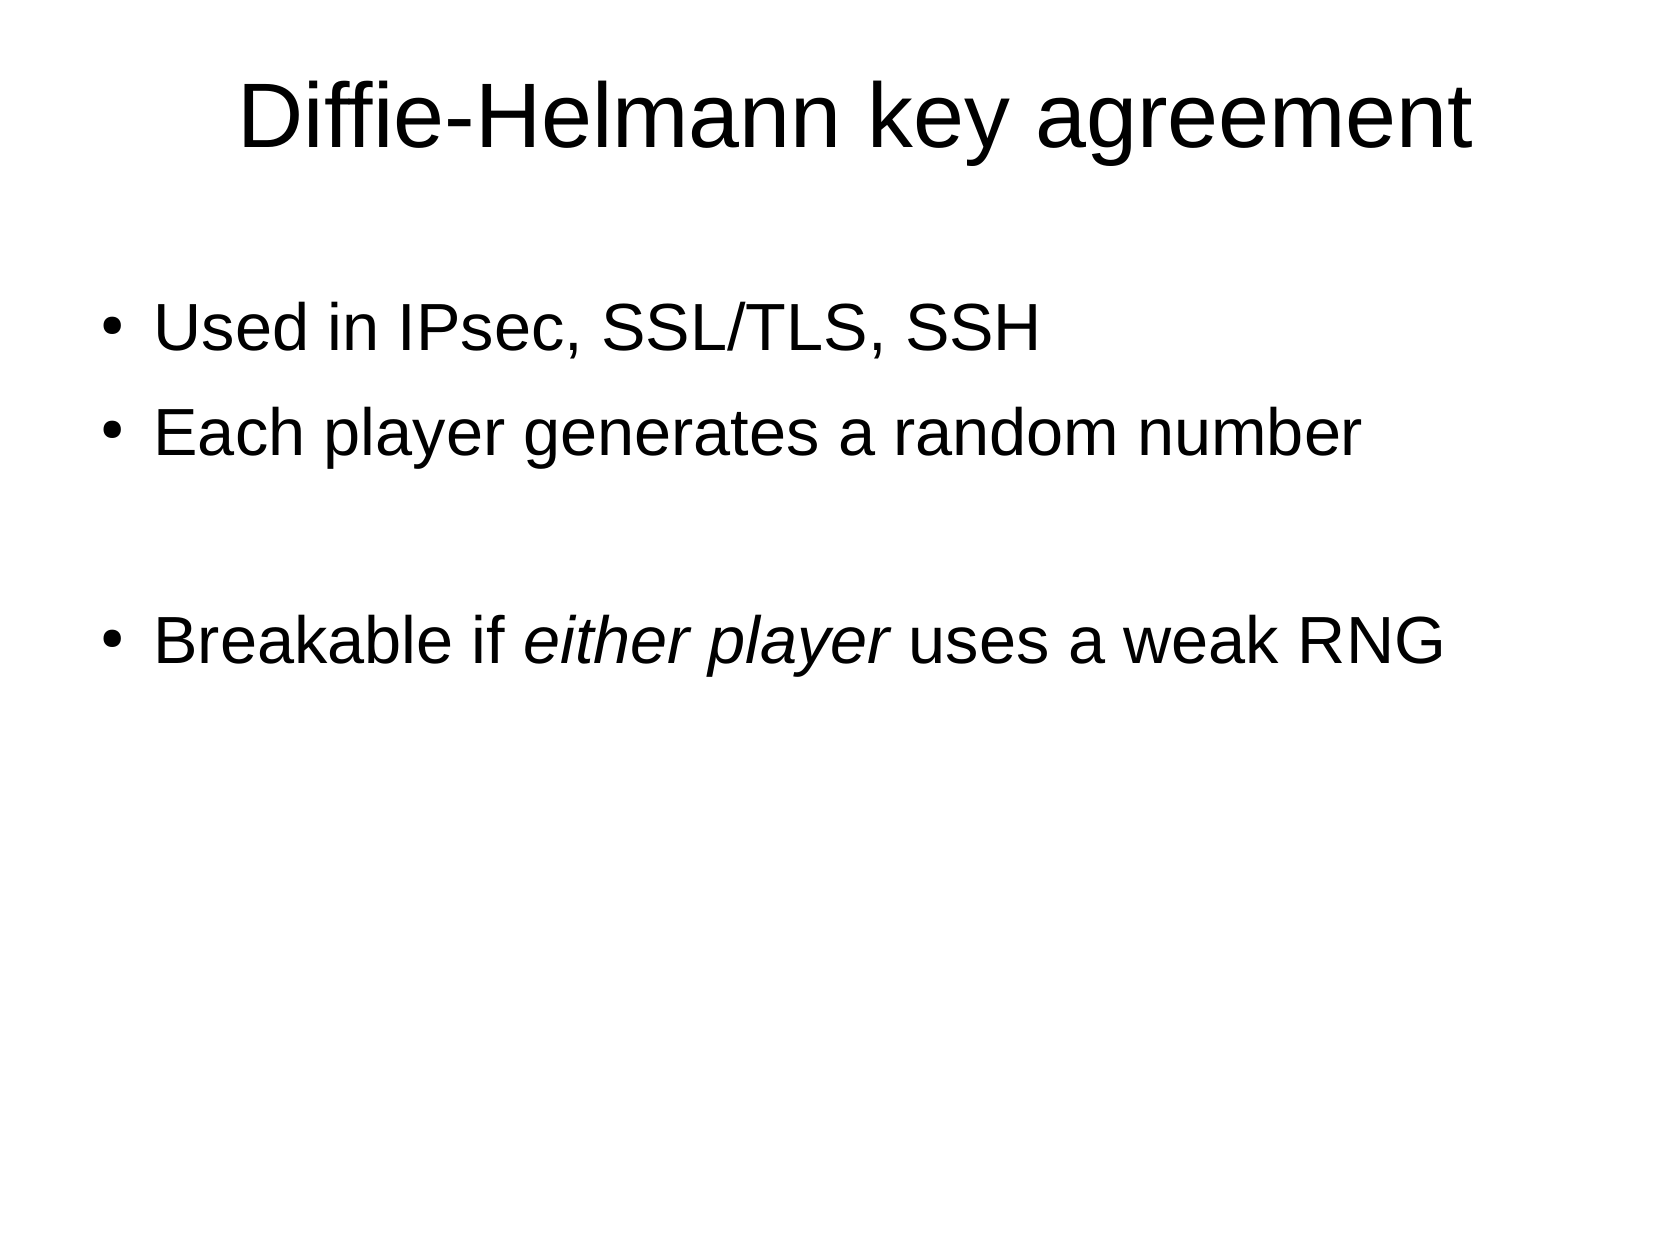

# Diffie-Helmann key agreement
Used in IPsec, SSL/TLS, SSH
Each player generates a random number
Breakable if either player uses a weak RNG